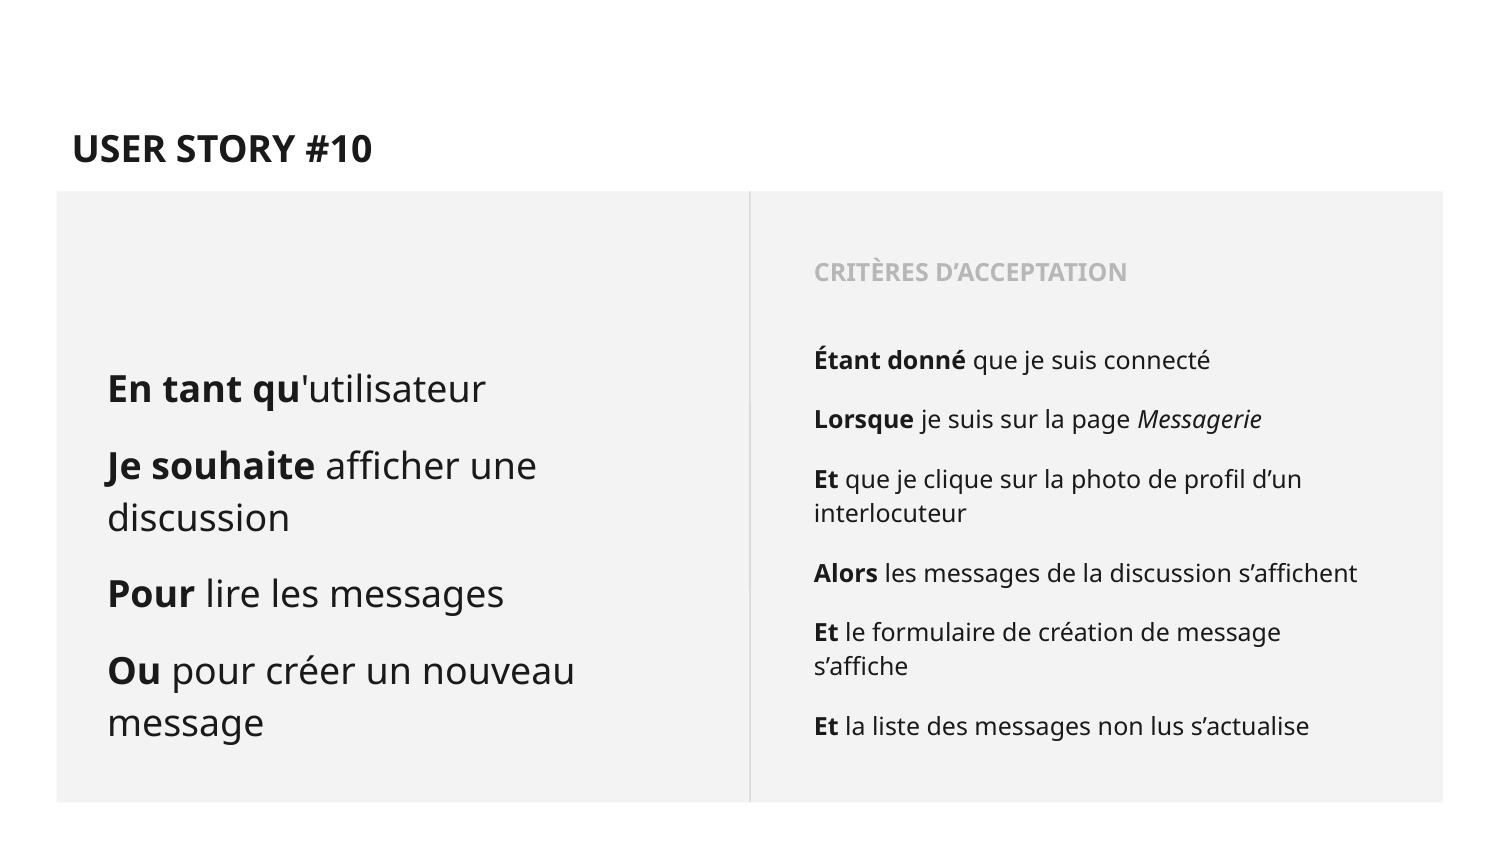

# USER STORY #10
CRITÈRES D’ACCEPTATION
Étant donné que je suis connecté
Lorsque je suis sur la page Messagerie
Et que je clique sur la photo de profil d’un interlocuteur
Alors les messages de la discussion s’affichent
Et le formulaire de création de message s’affiche
Et la liste des messages non lus s’actualise
En tant qu'utilisateur
Je souhaite afficher une discussion
Pour lire les messages
Ou pour créer un nouveau message